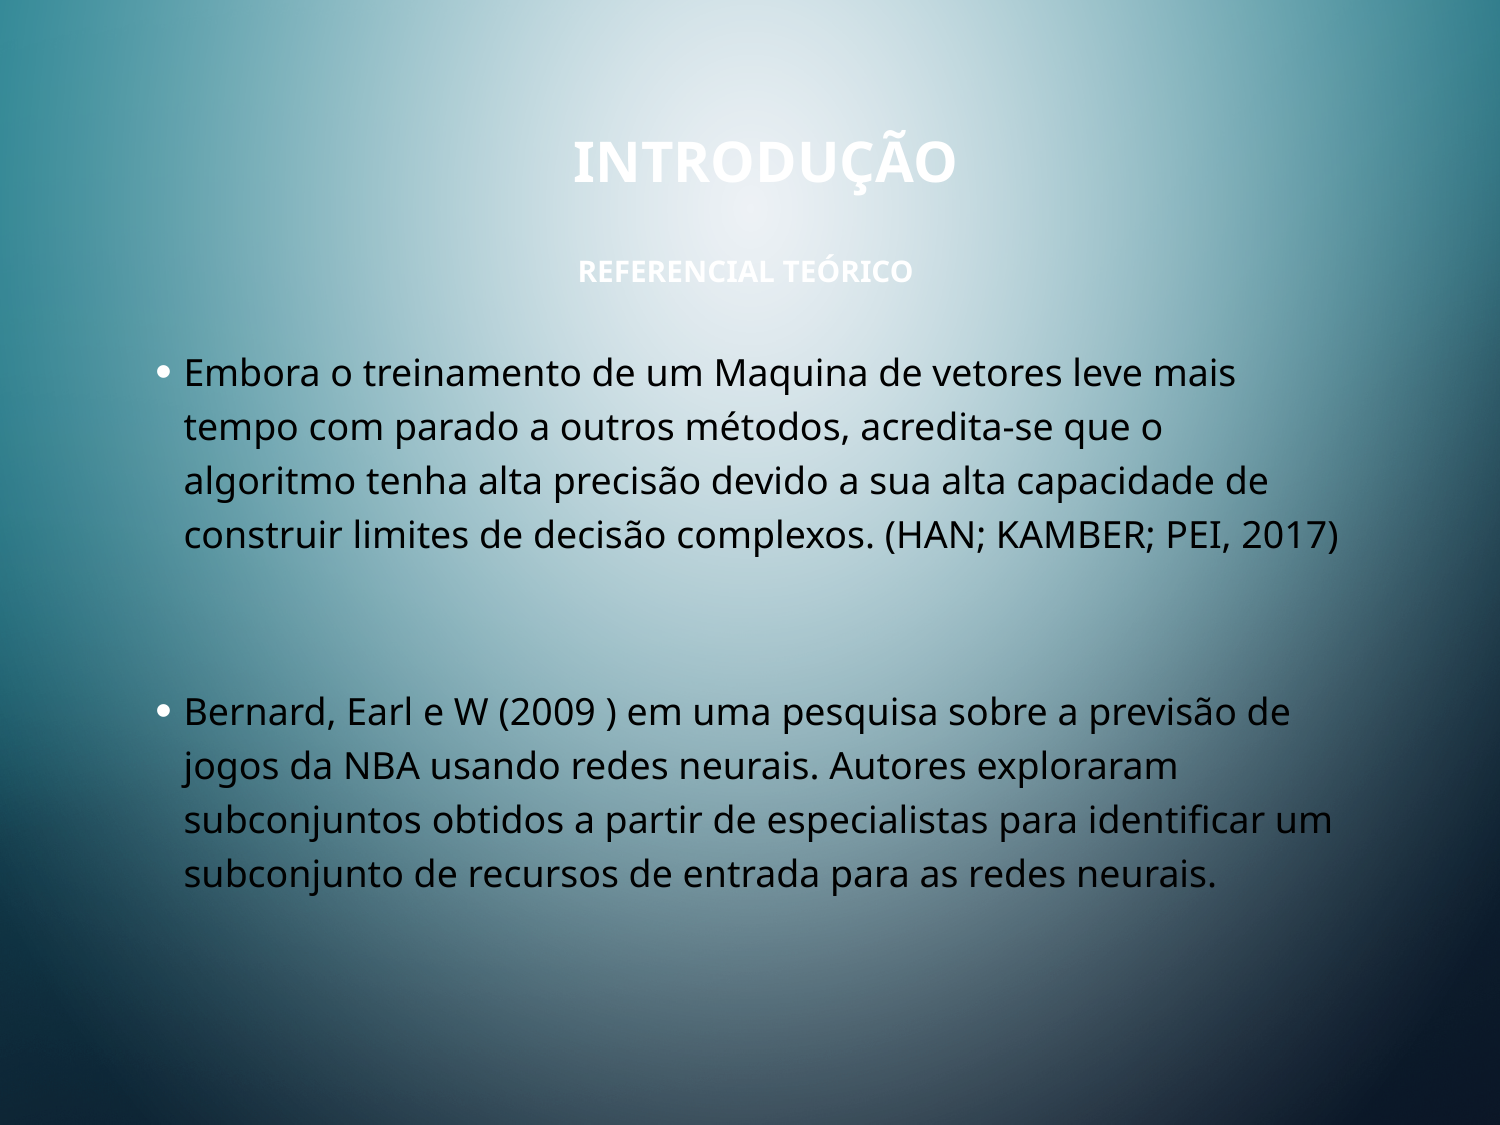

Introdução
# REFERENCIAL Teórico
Embora o treinamento de um Maquina de vetores leve mais tempo com parado a outros métodos, acredita-se que o algoritmo tenha alta precisão devido a sua alta capacidade de construir limites de decisão complexos. (HAN; KAMBER; PEI, 2017)
Bernard, Earl e W (2009 ) em uma pesquisa sobre a previsão de jogos da NBA usando redes neurais. Autores exploraram subconjuntos obtidos a partir de especialistas para identificar um subconjunto de recursos de entrada para as redes neurais.